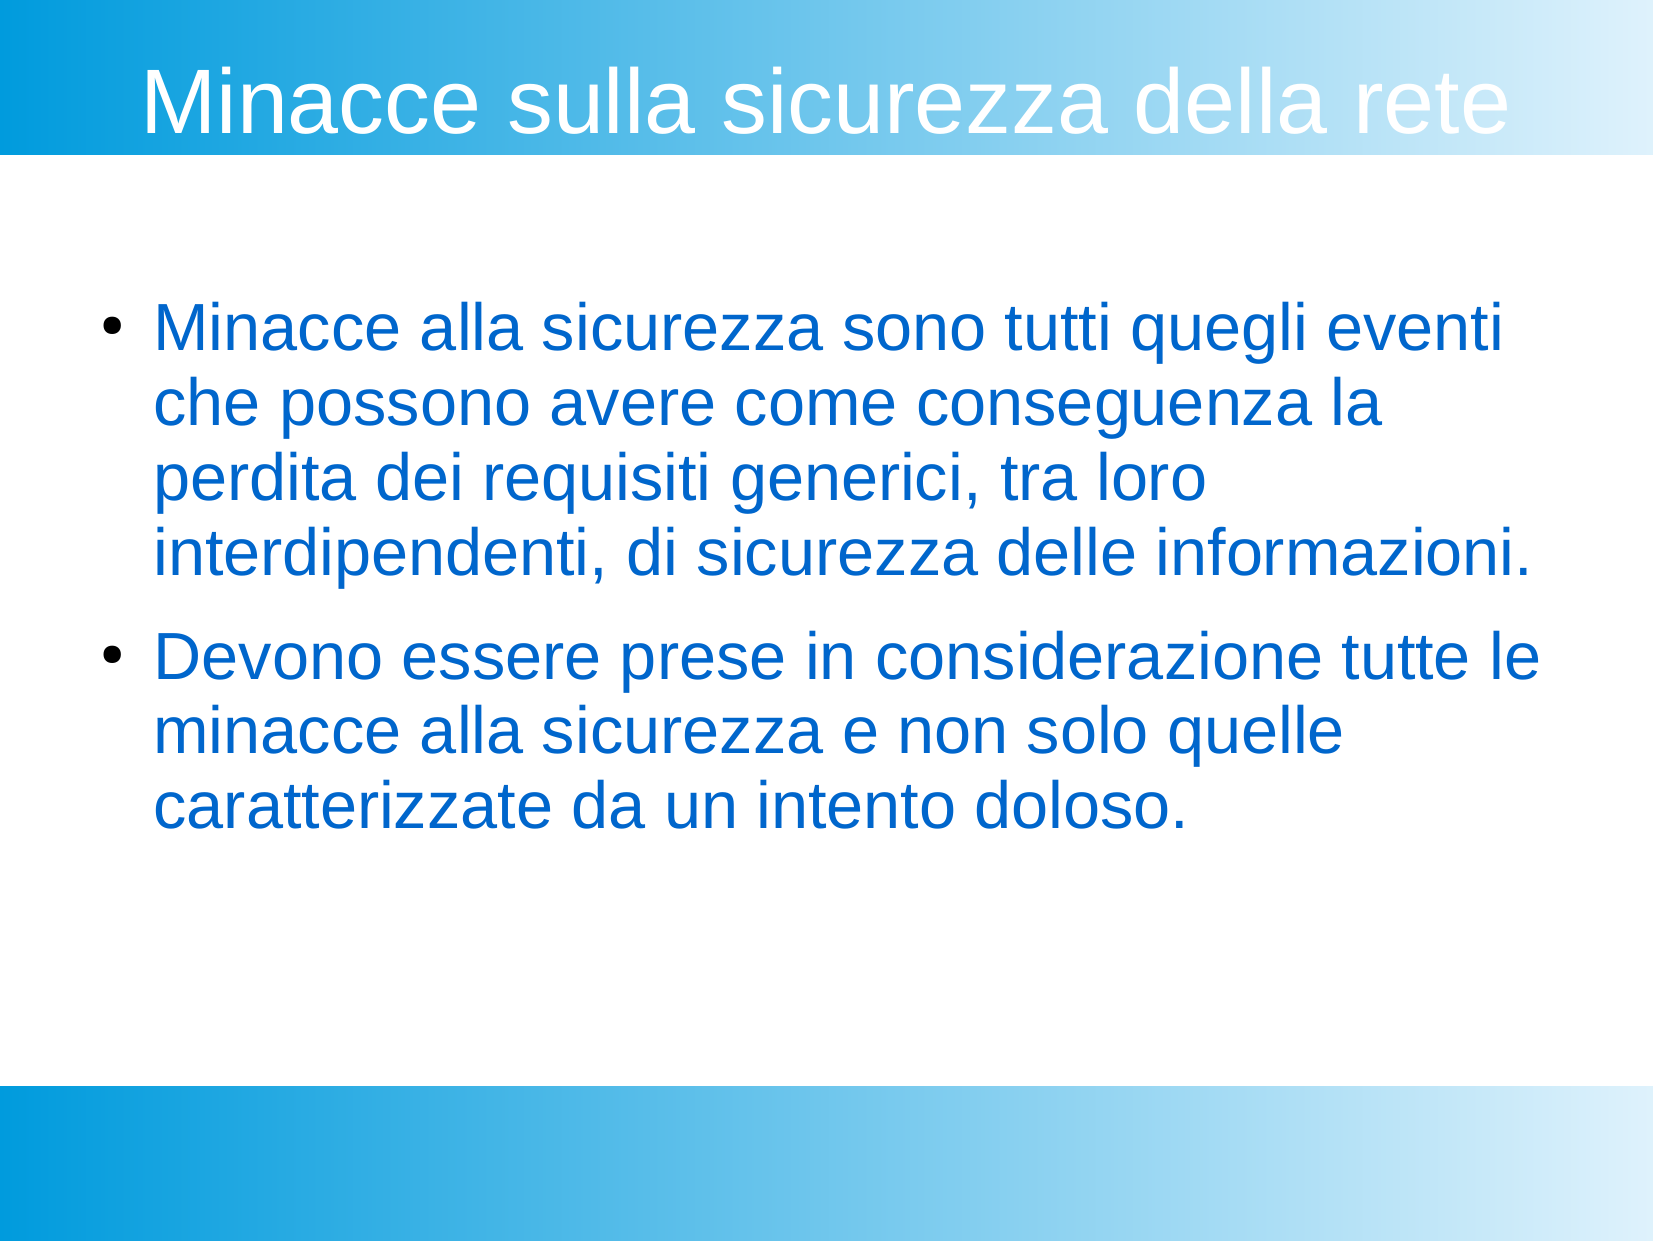

# Minacce sulla sicurezza della rete
Minacce alla sicurezza sono tutti quegli eventi che possono avere come conseguenza la perdita dei requisiti generici, tra loro interdipendenti, di sicurezza delle informazioni.
Devono essere prese in considerazione tutte le minacce alla sicurezza e non solo quelle caratterizzate da un intento doloso.